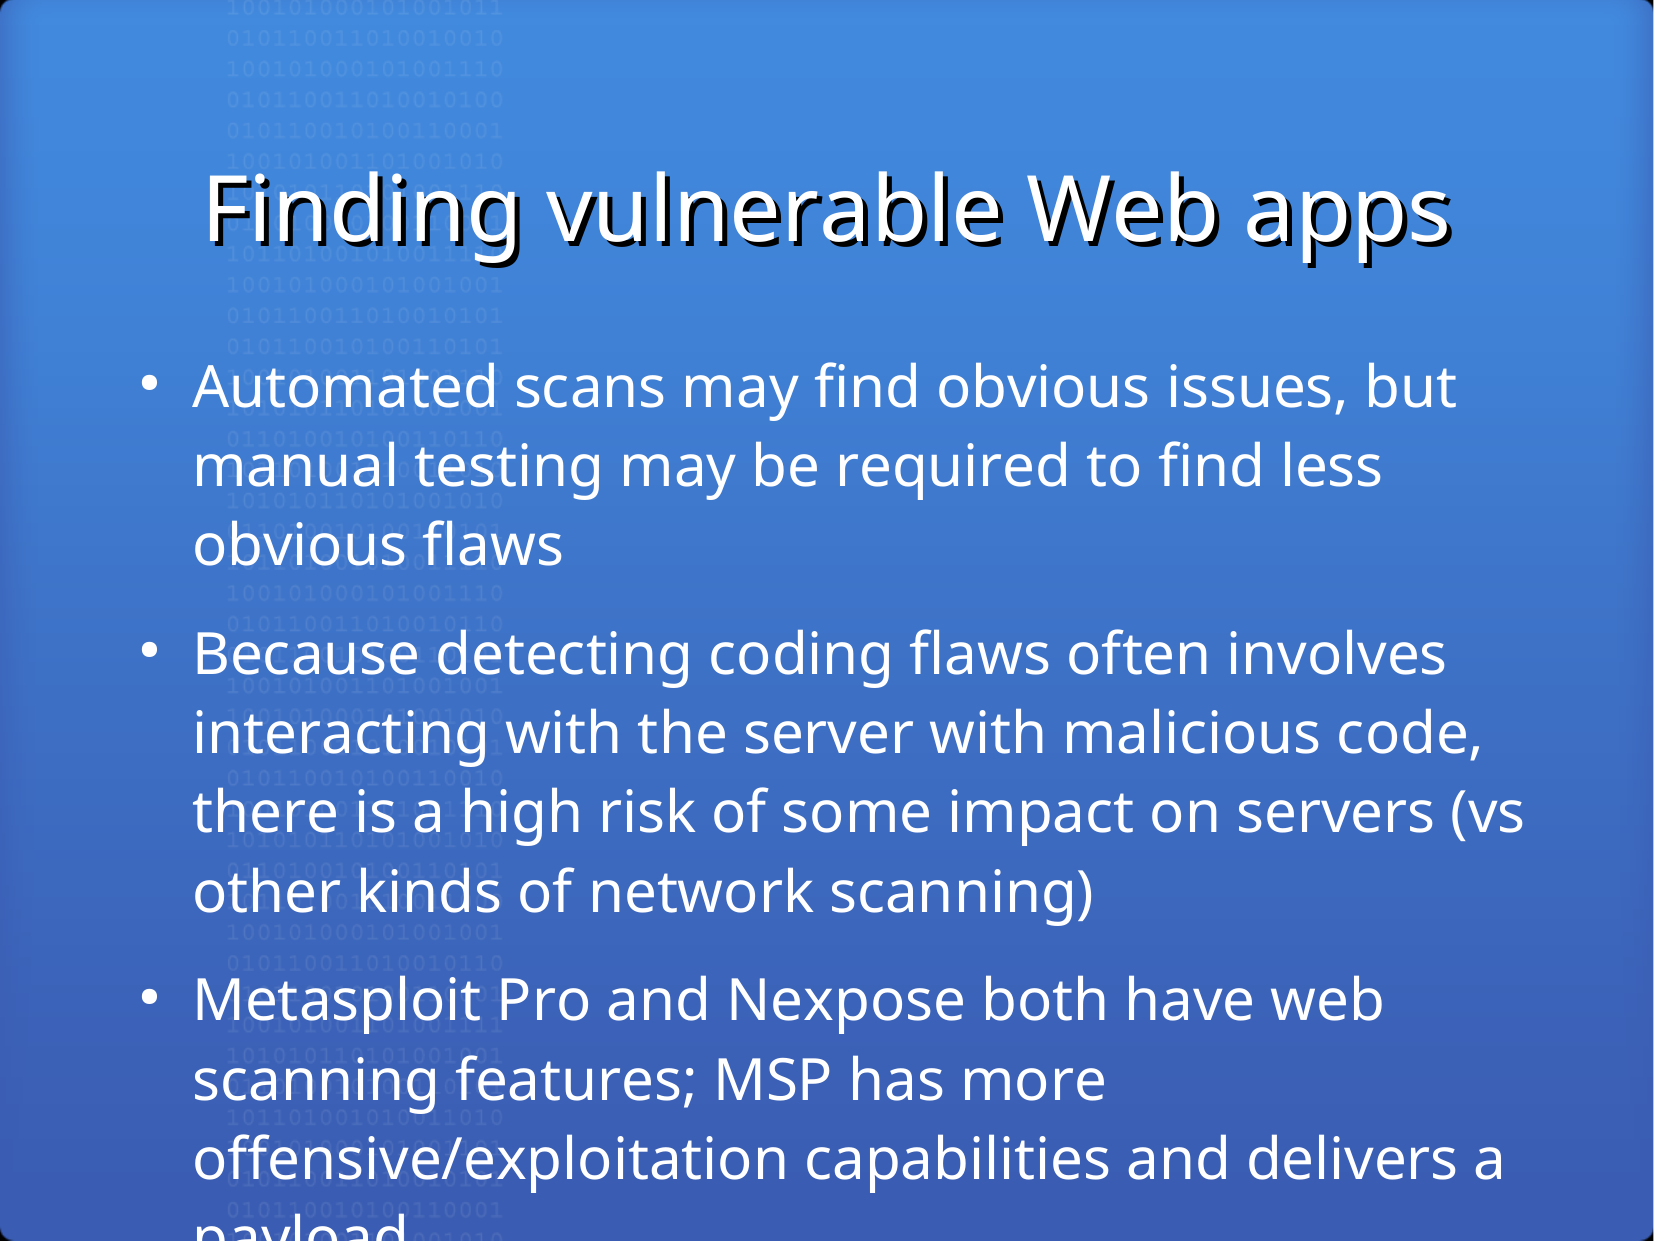

# Finding vulnerable Web apps
Automated scans may find obvious issues, but manual testing may be required to find less obvious flaws
Because detecting coding flaws often involves interacting with the server with malicious code, there is a high risk of some impact on servers (vs other kinds of network scanning)
Metasploit Pro and Nexpose both have web scanning features; MSP has more offensive/exploitation capabilities and delivers a payload